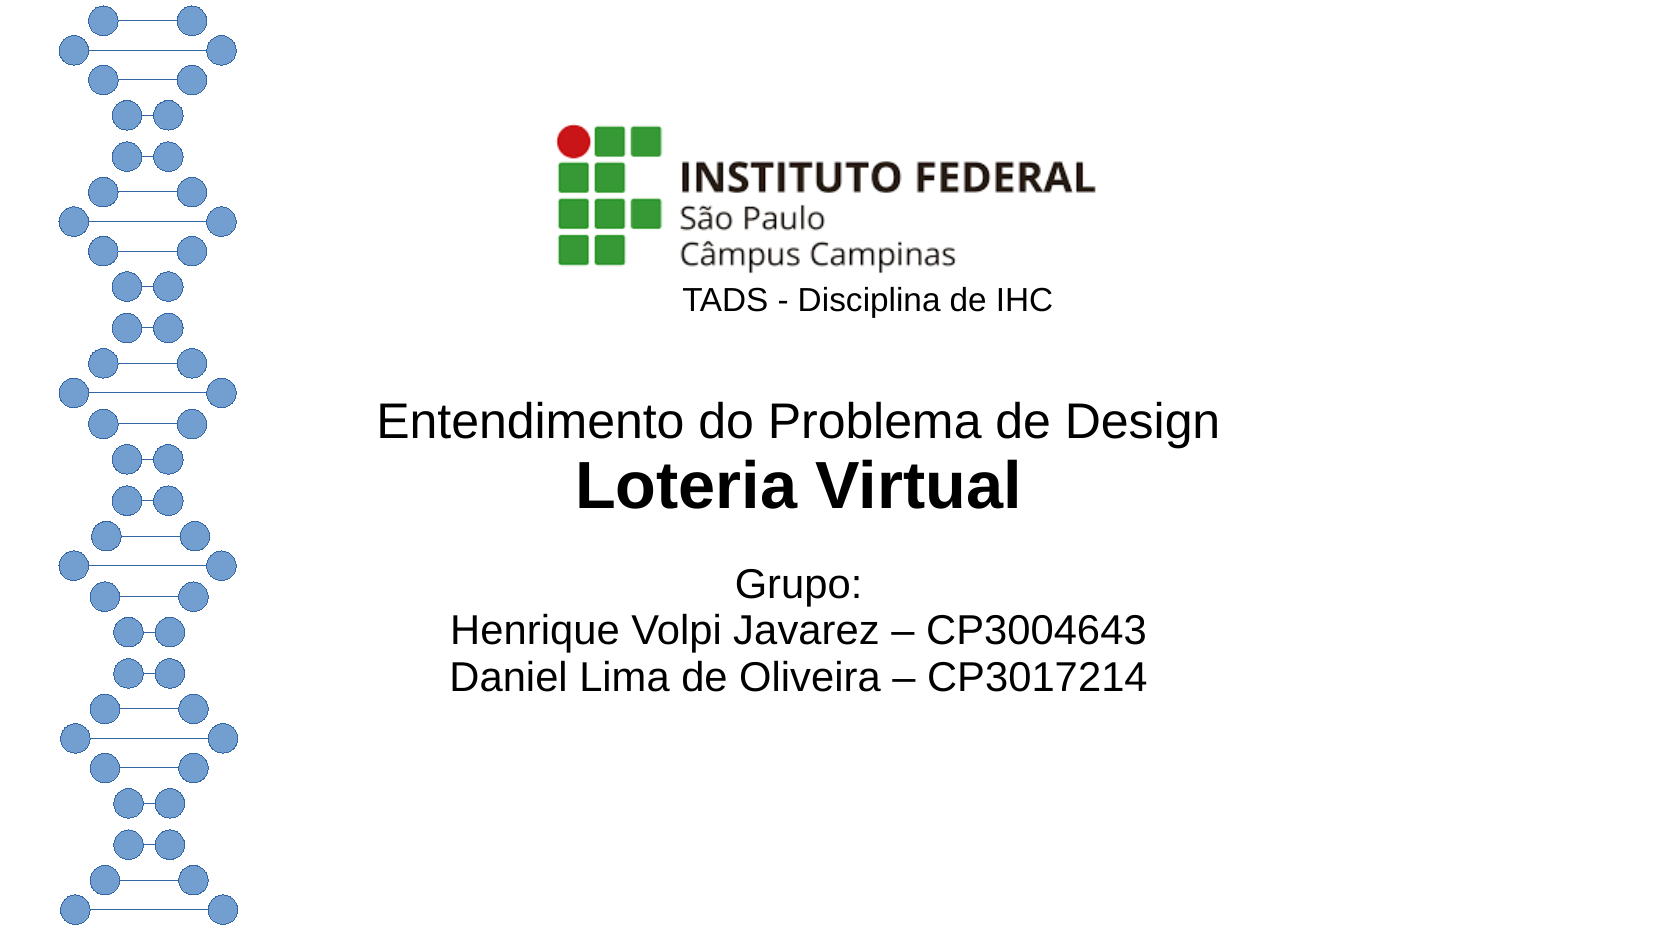

# TADS - Disciplina de IHC
Entendimento do Problema de Design
Loteria Virtual
Grupo:
Henrique Volpi Javarez – CP3004643
Daniel Lima de Oliveira – CP3017214